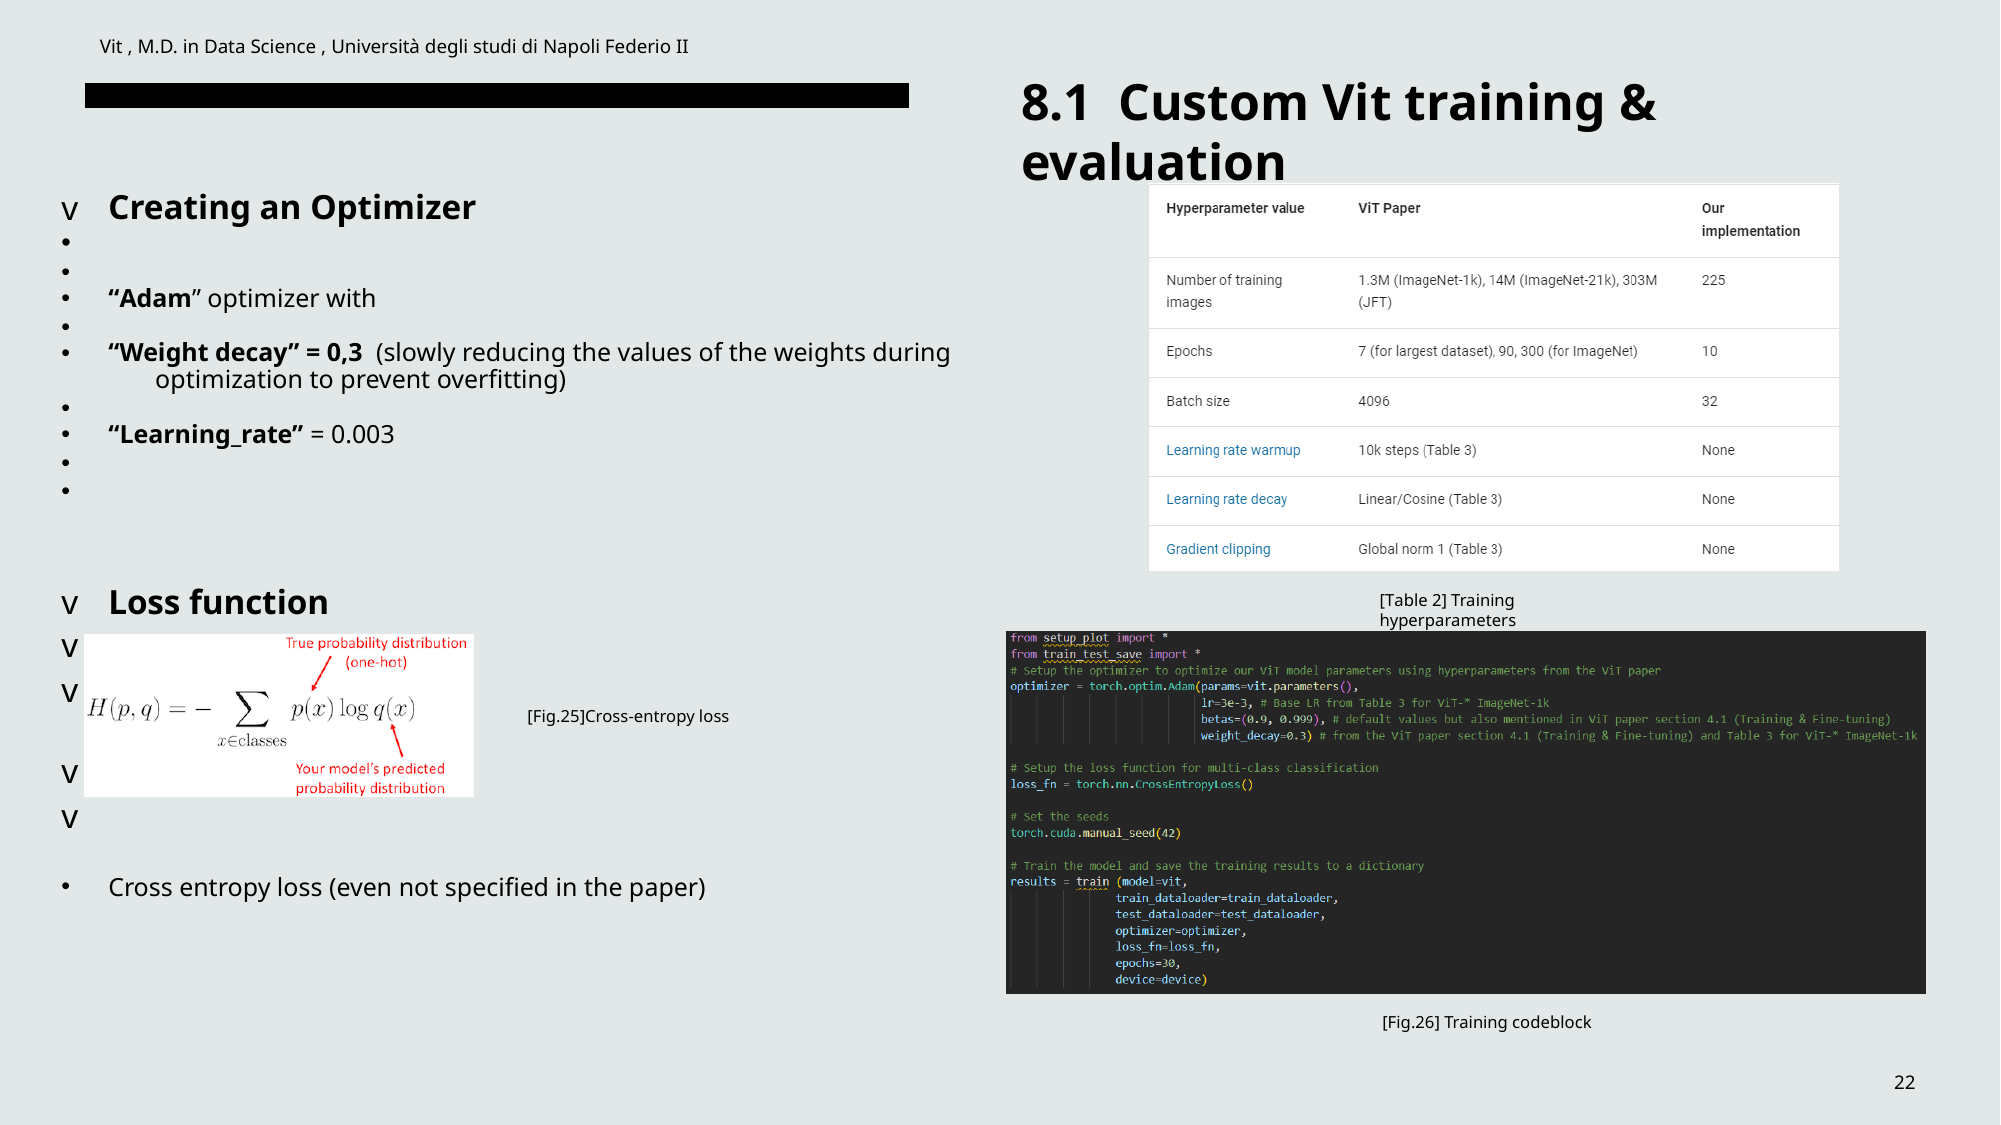

Vit , M.D. in Data Science , Università degli studi di Napoli Federio II
8.1 Custom Vit training & evaluation
Creating an Optimizer
“Adam” optimizer with
“Weight decay” = 0,3 (slowly reducing the values of the weights during optimization to prevent overfitting)
“Learning_rate” = 0.003
Loss function
Cross entropy loss (even not specified in the paper)
[Table 2] Training hyperparameters
[Fig.25]Cross-entropy loss
[Fig.26] Training codeblock